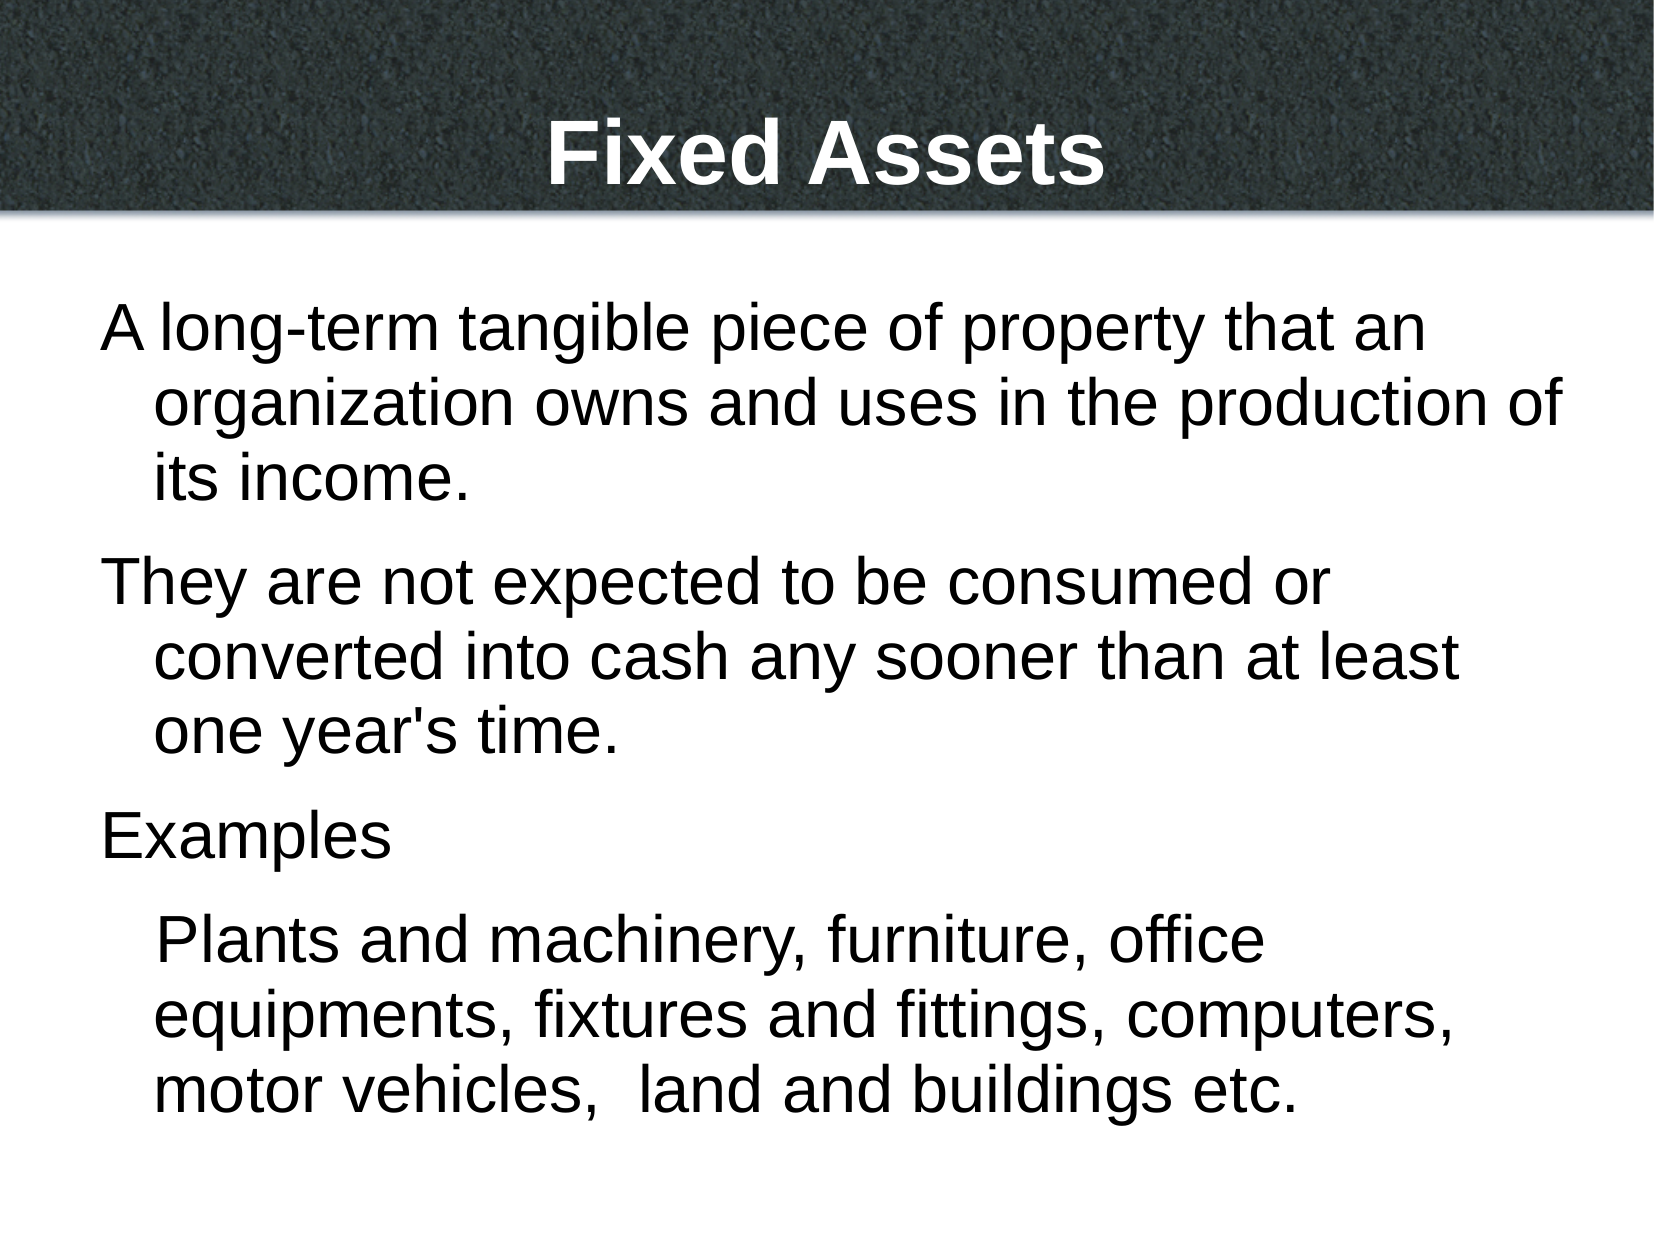

# Fixed Assets
A long-term tangible piece of property that an organization owns and uses in the production of its income.
They are not expected to be consumed or converted into cash any sooner than at least one year's time.
Examples
 Plants and machinery, furniture, office equipments, fixtures and fittings, computers, motor vehicles, land and buildings etc.